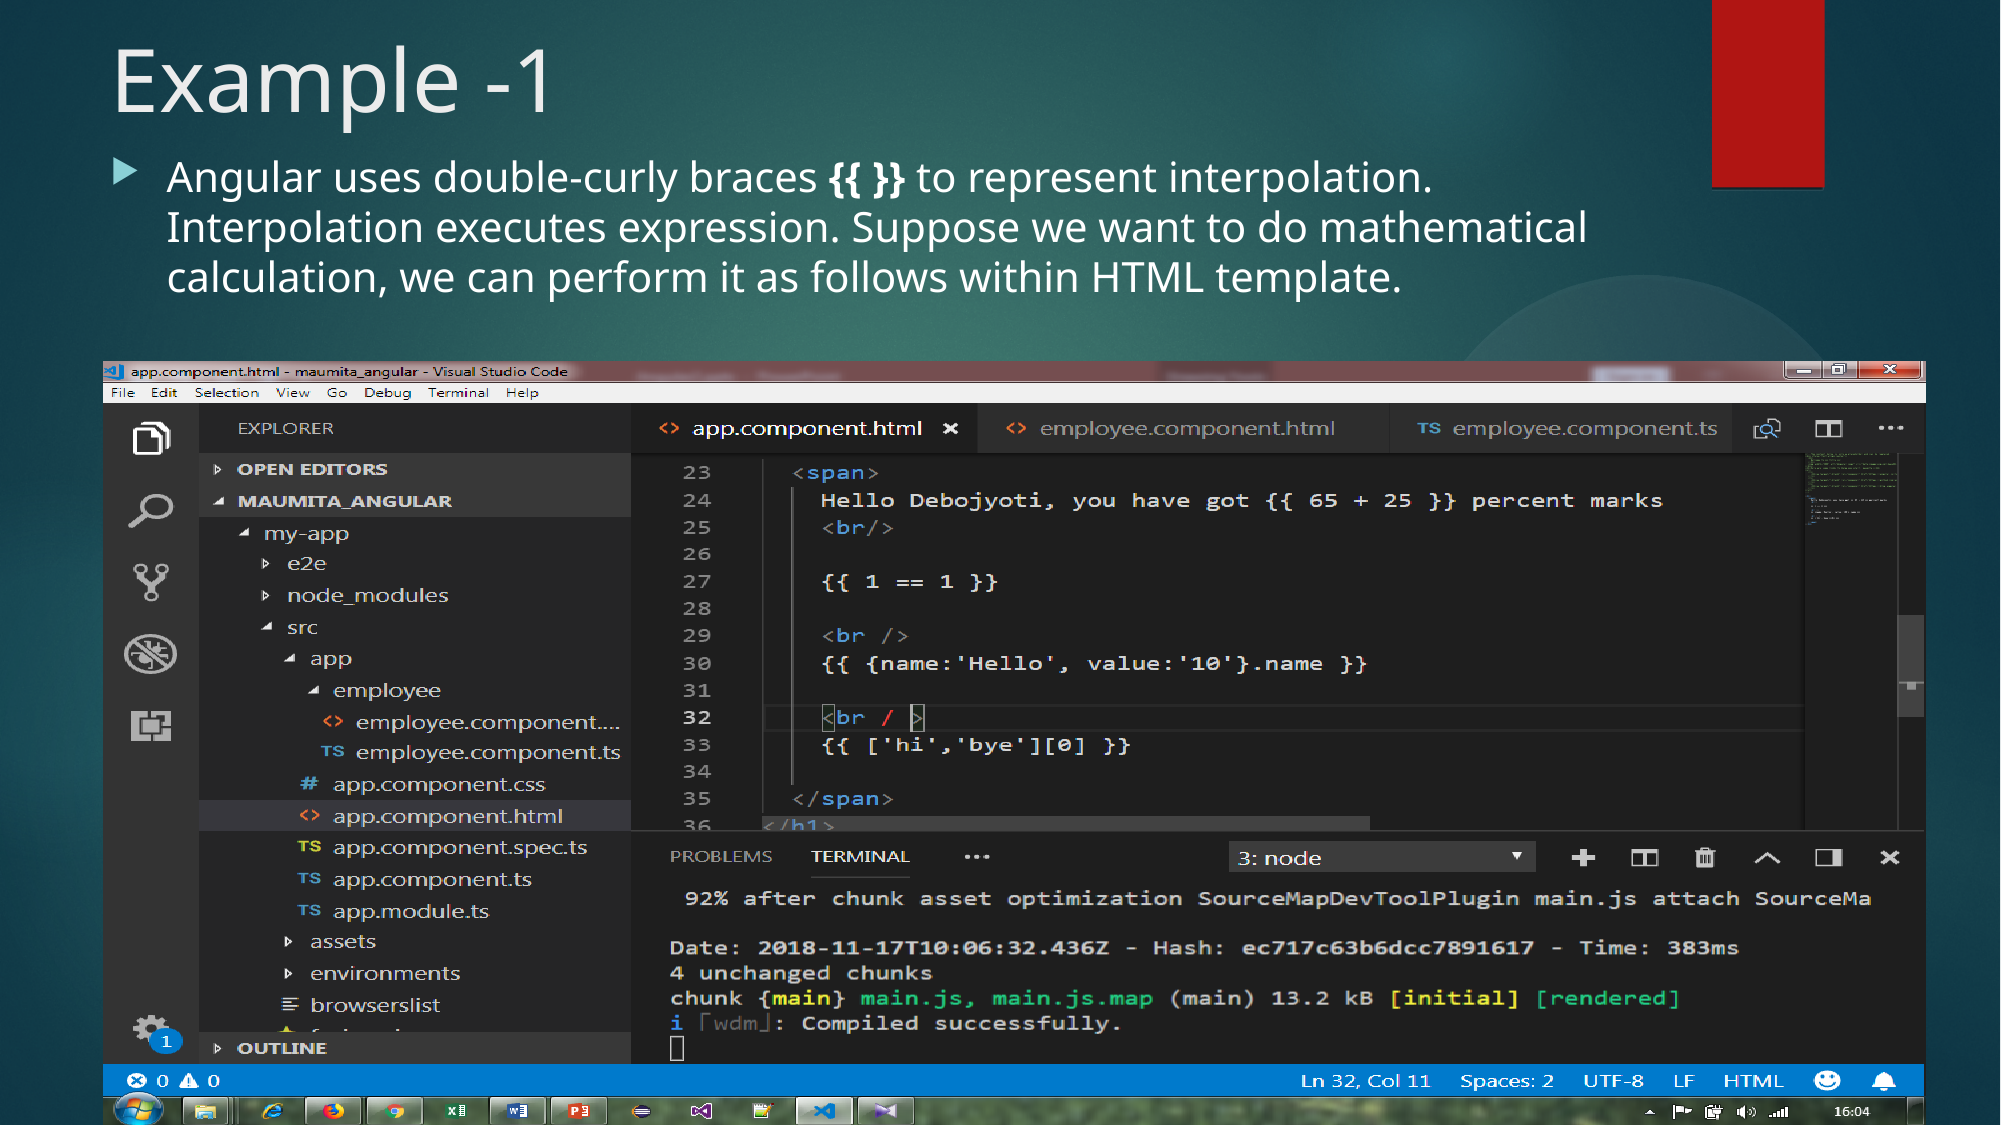

Example -1
Angular uses double-curly braces {{ }} to represent interpolation. Interpolation executes expression. Suppose we want to do mathematical calculation, we can perform it as follows within HTML template.